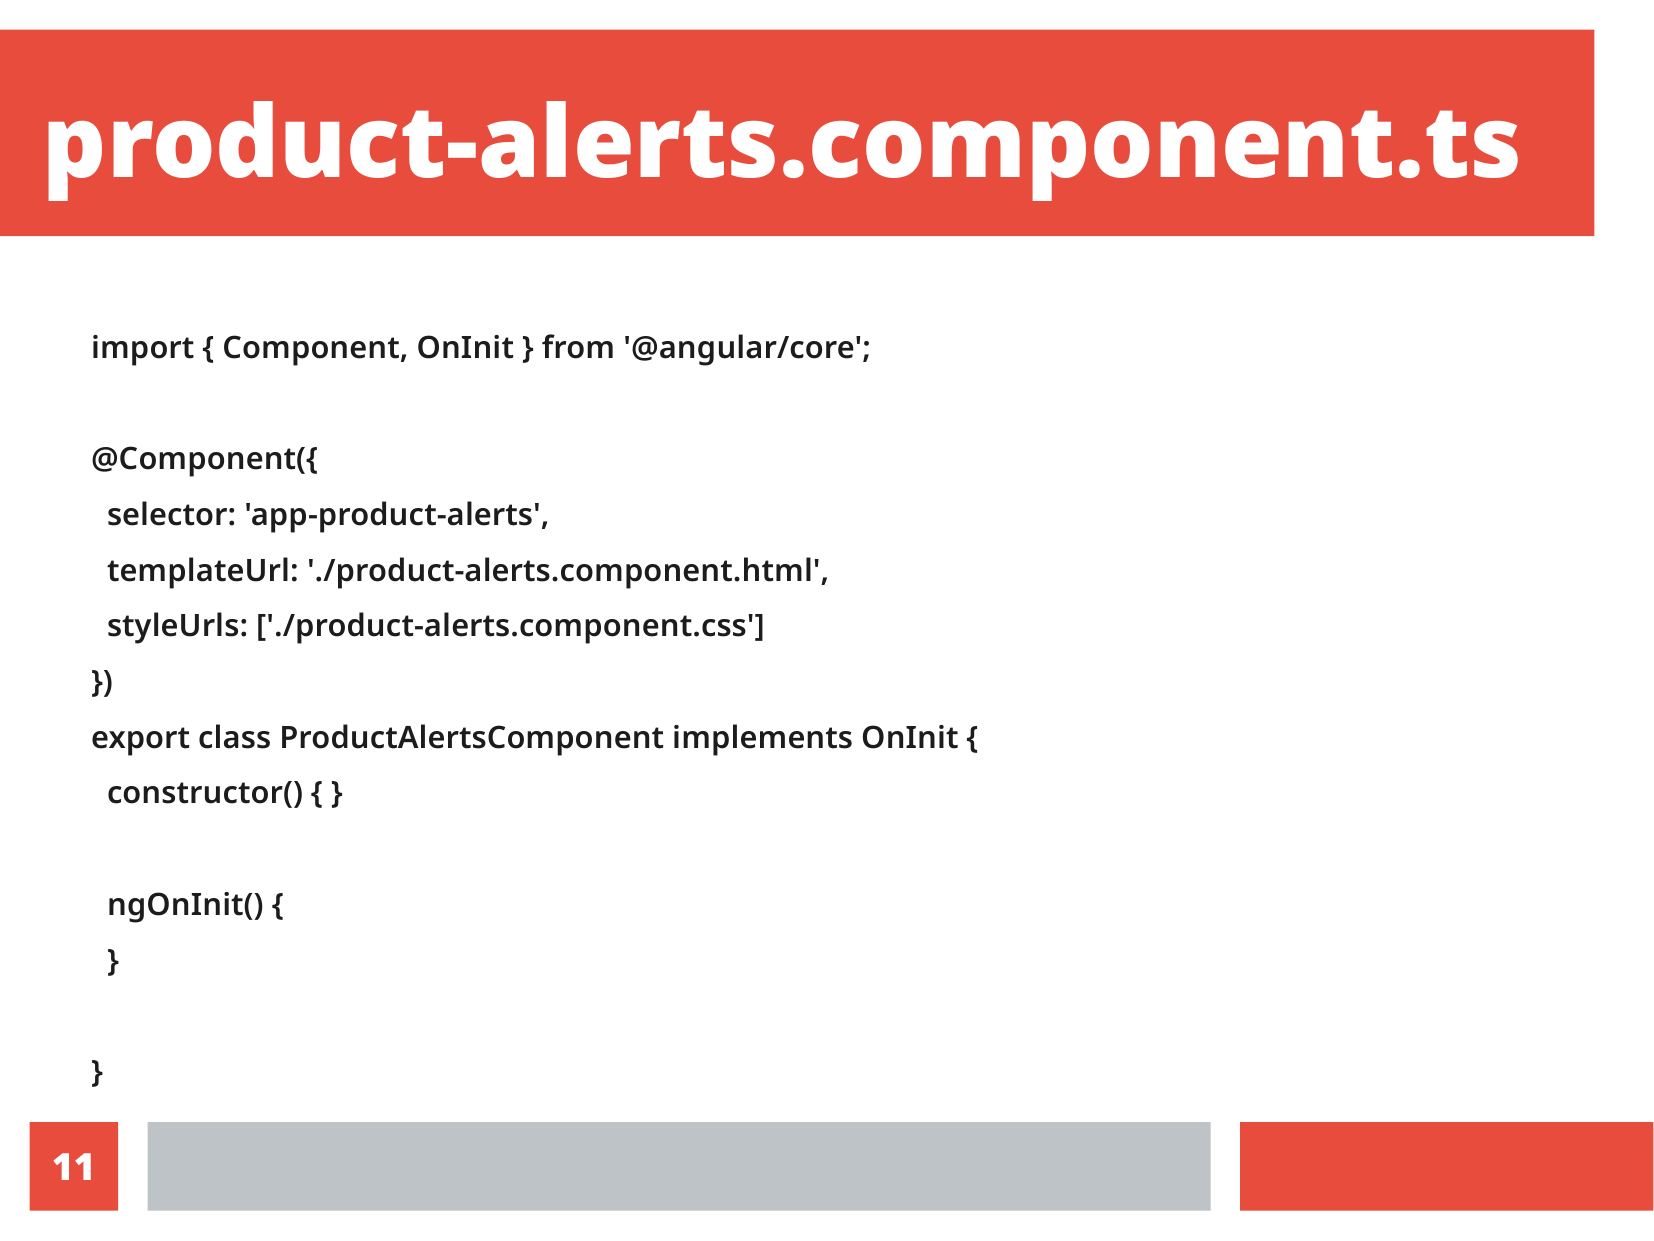

# product-alerts.component.ts
 import { Component, OnInit } from '@angular/core';
 @Component({
 selector: 'app-product-alerts',
 templateUrl: './product-alerts.component.html',
 styleUrls: ['./product-alerts.component.css']
 })
 export class ProductAlertsComponent implements OnInit {
 constructor() { }
 ngOnInit() {
 }
 }
11